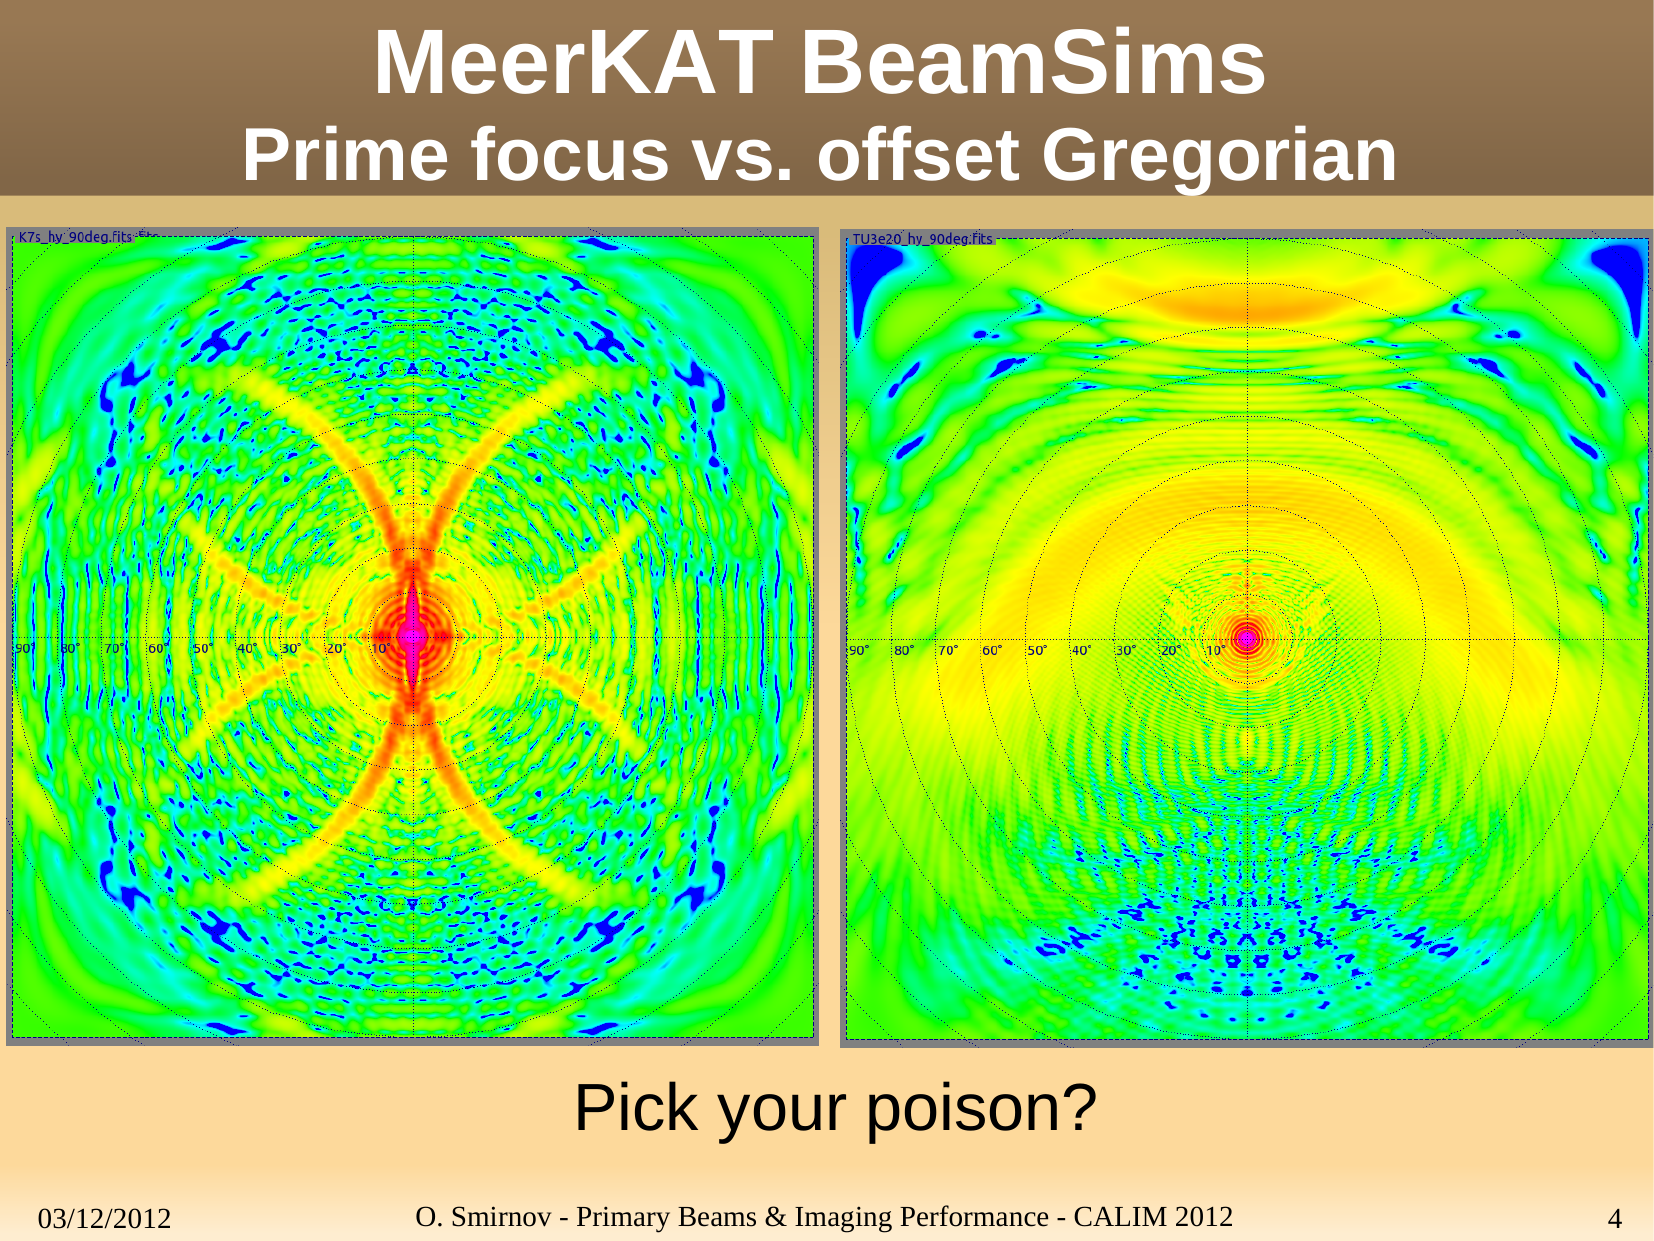

# MeerKAT BeamSims Prime focus vs. offset Gregorian
Pick your poison?
O. Smirnov - Primary Beams & Imaging Performance - CALIM 2012
03/12/2012
4